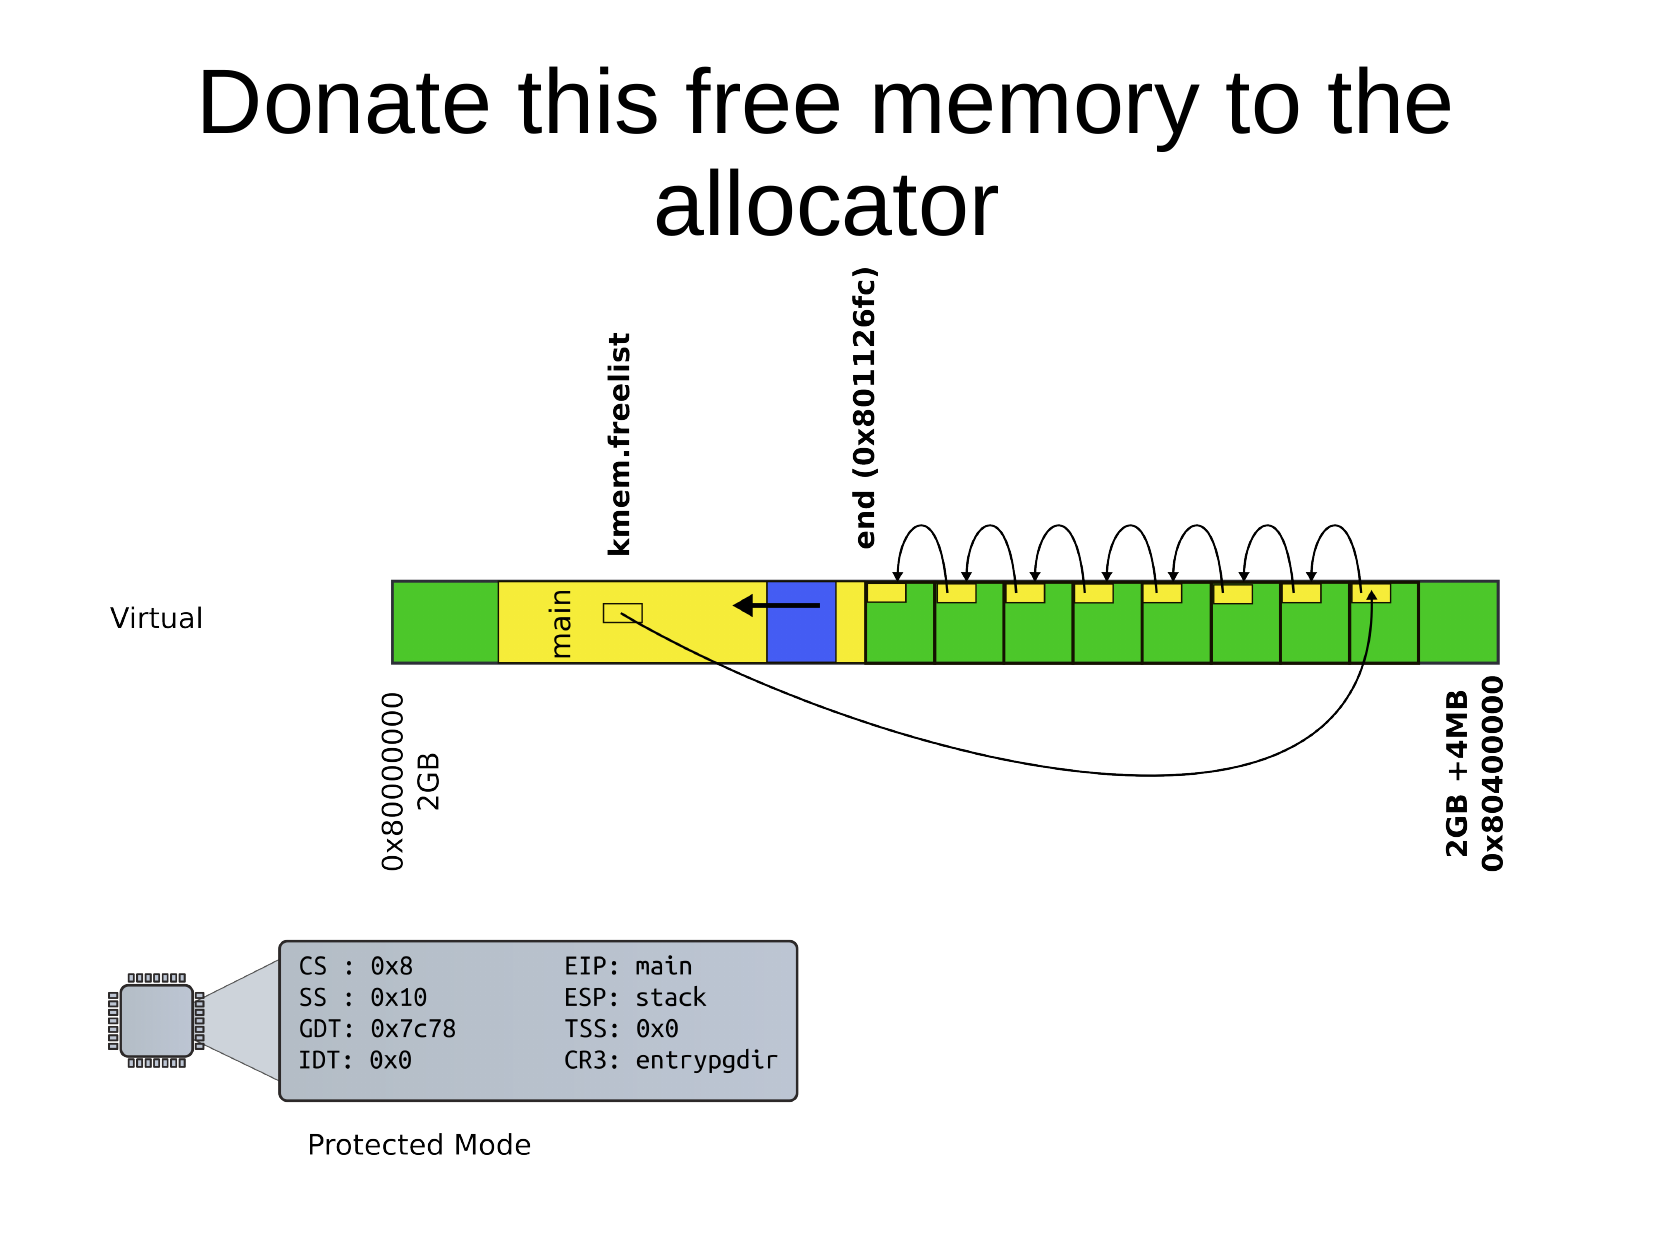

# Donate this free memory to the allocator